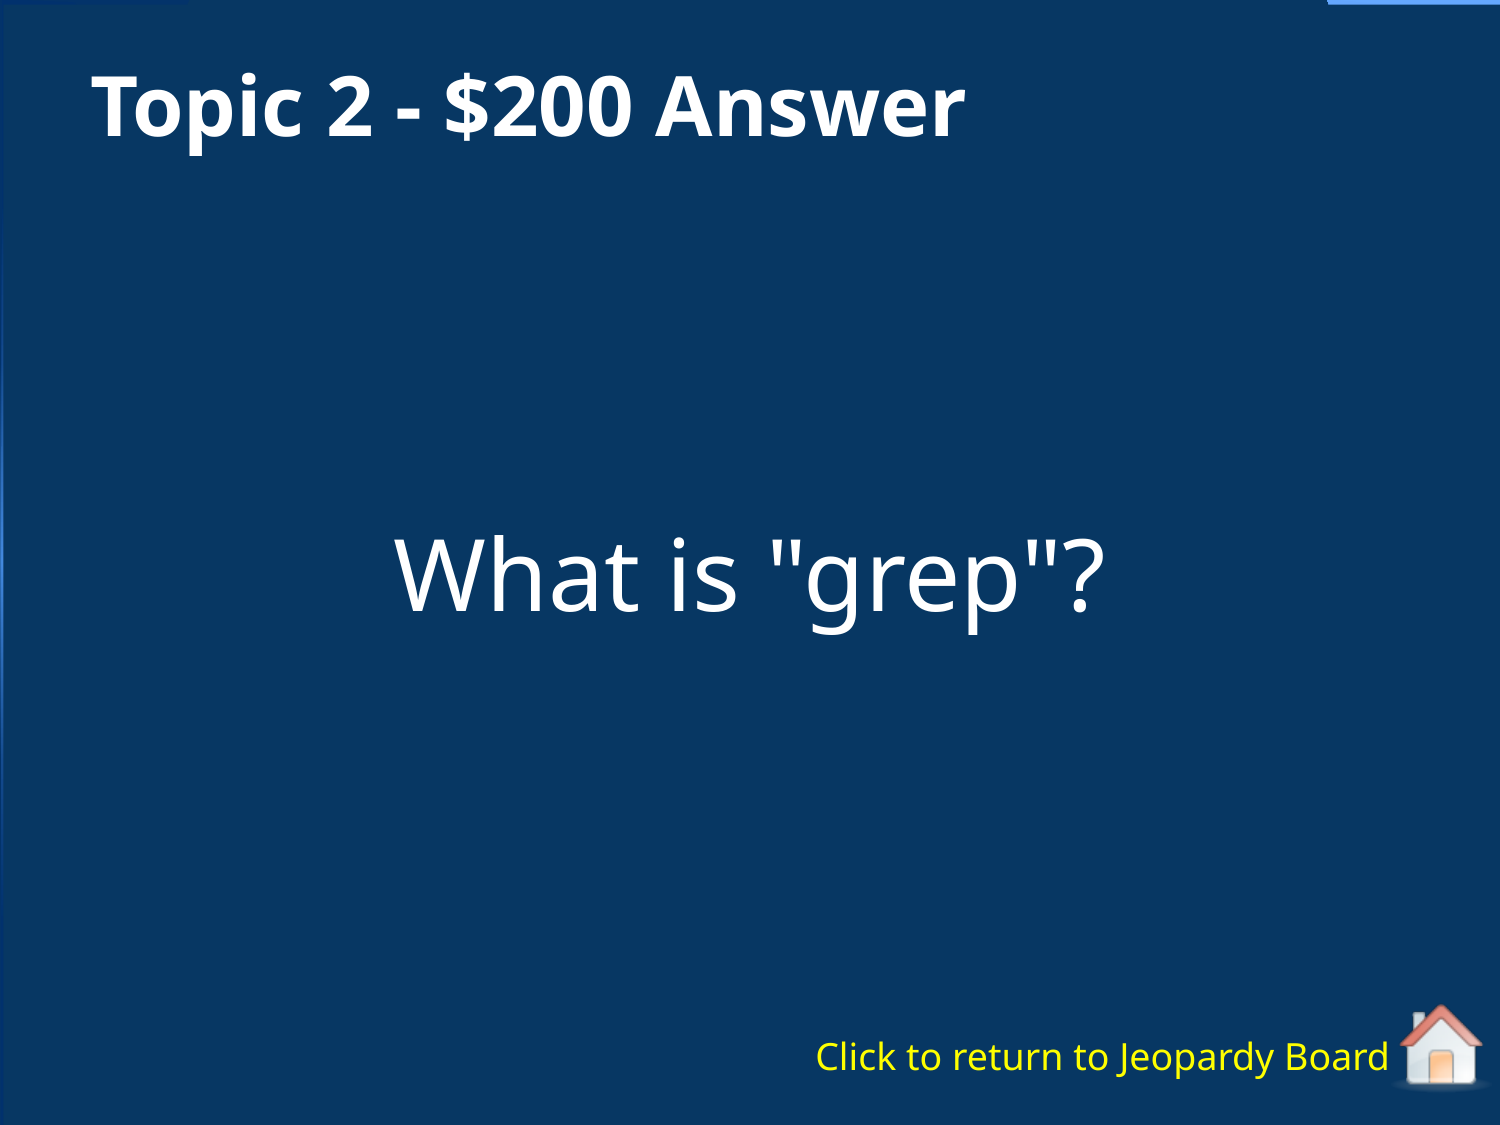

Topic 2 - $200 Answer
# What is "grep"?
Click to return to Jeopardy Board